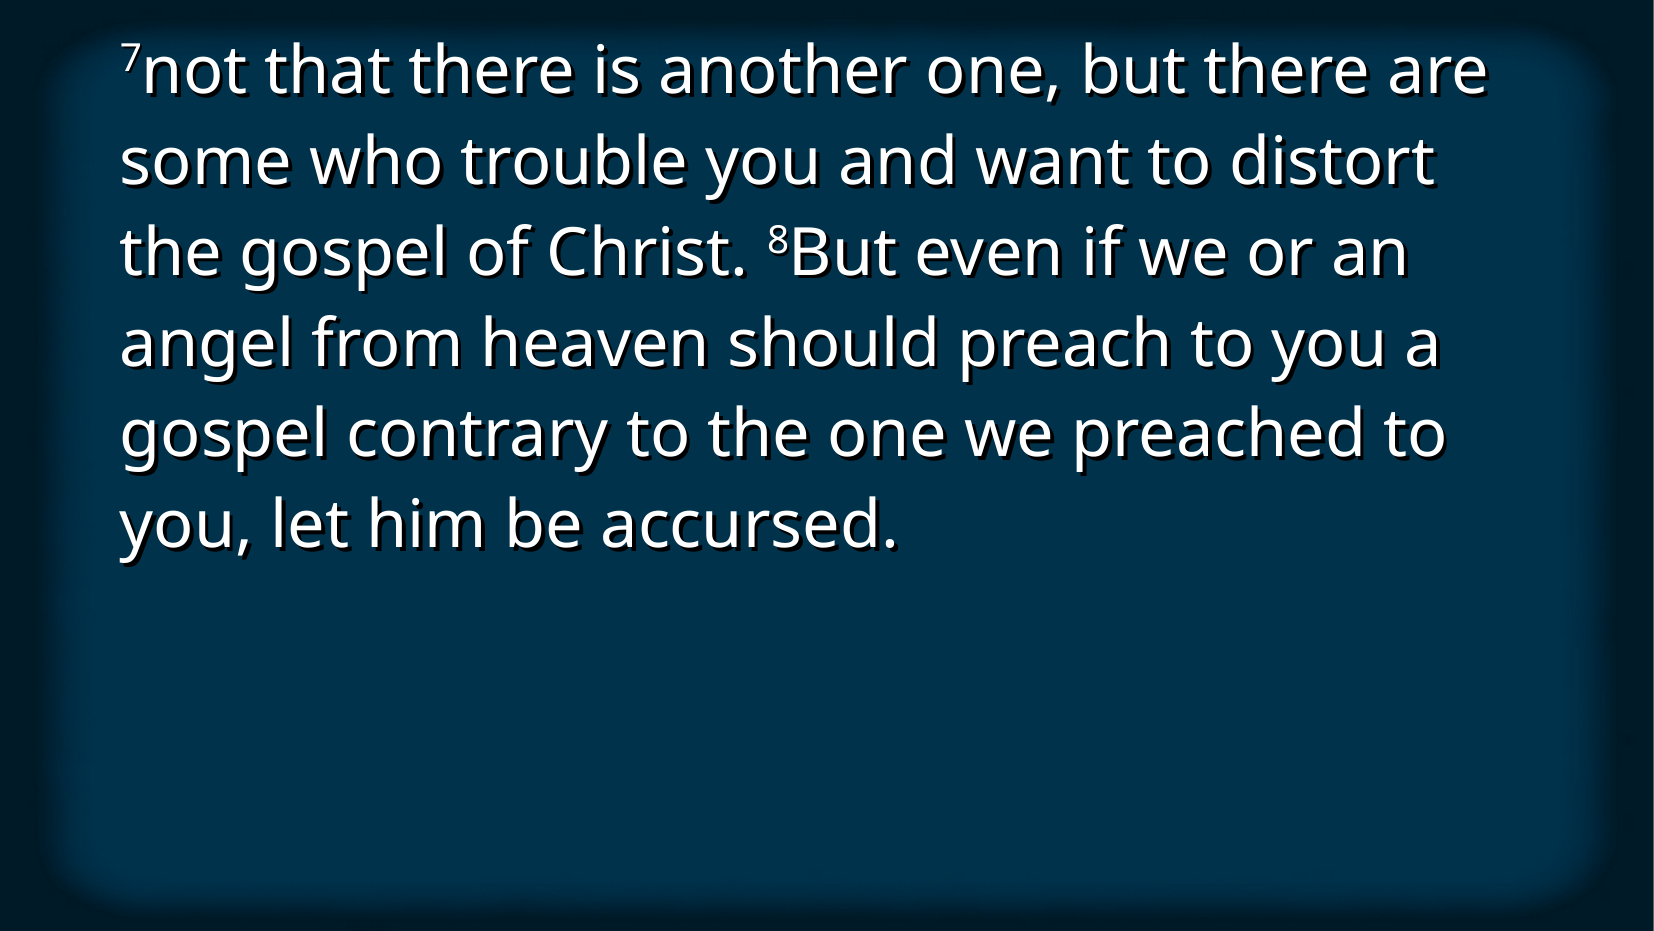

7not that there is another one, but there are some who trouble you and want to distort the gospel of Christ. 8But even if we or an angel from heaven should preach to you a gospel contrary to the one we preached to you, let him be accursed.